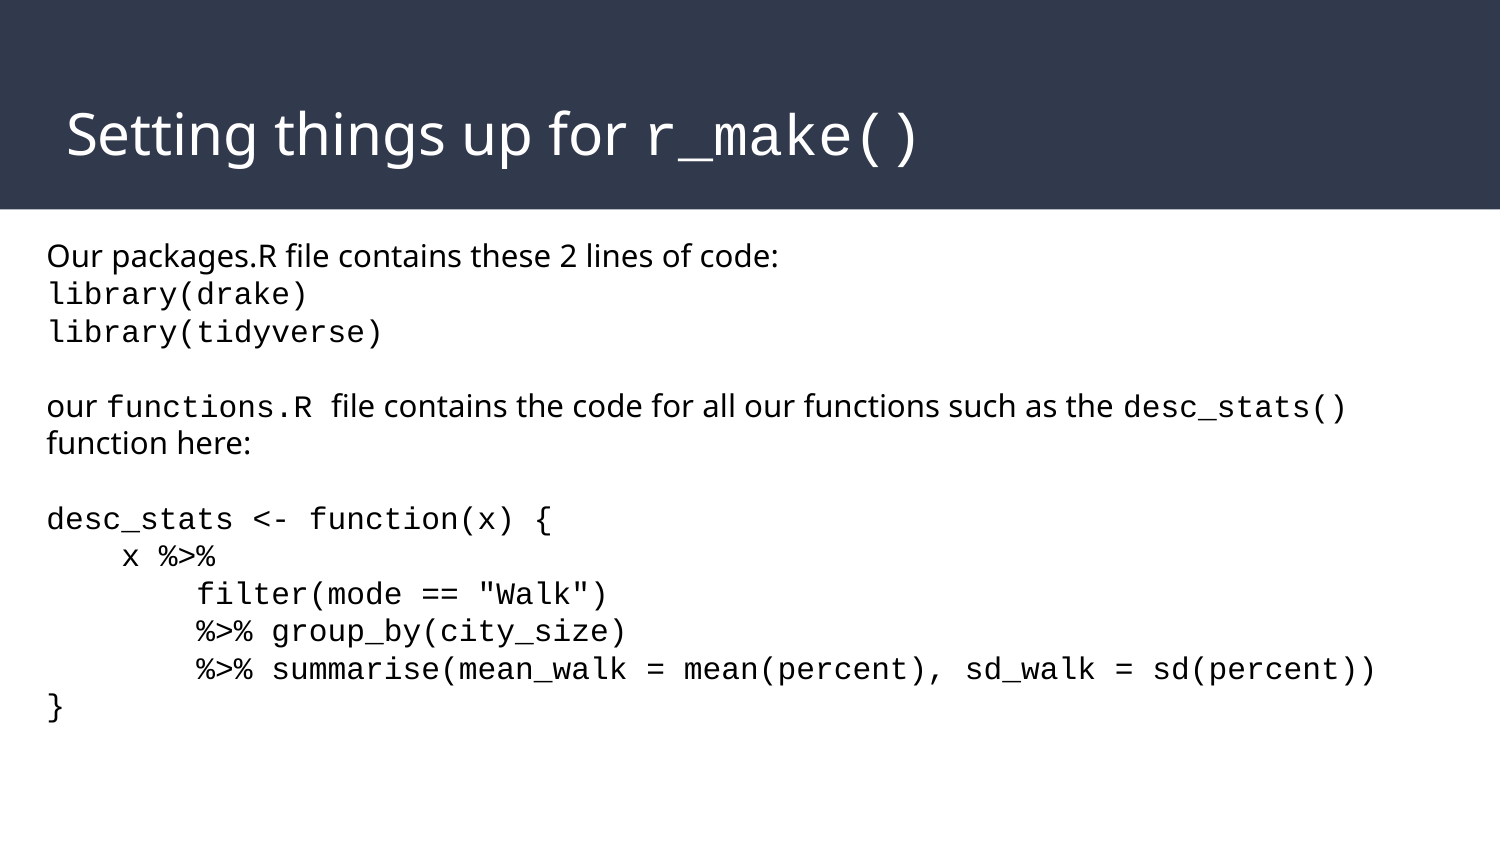

# Setting things up for r_make()
Our packages.R file contains these 2 lines of code:
library(drake)
library(tidyverse)
our functions.R file contains the code for all our functions such as the desc_stats() function here:
desc_stats <- function(x) {
x %>%
filter(mode == "Walk")
%>% group_by(city_size)
%>% summarise(mean_walk = mean(percent), sd_walk = sd(percent))
}